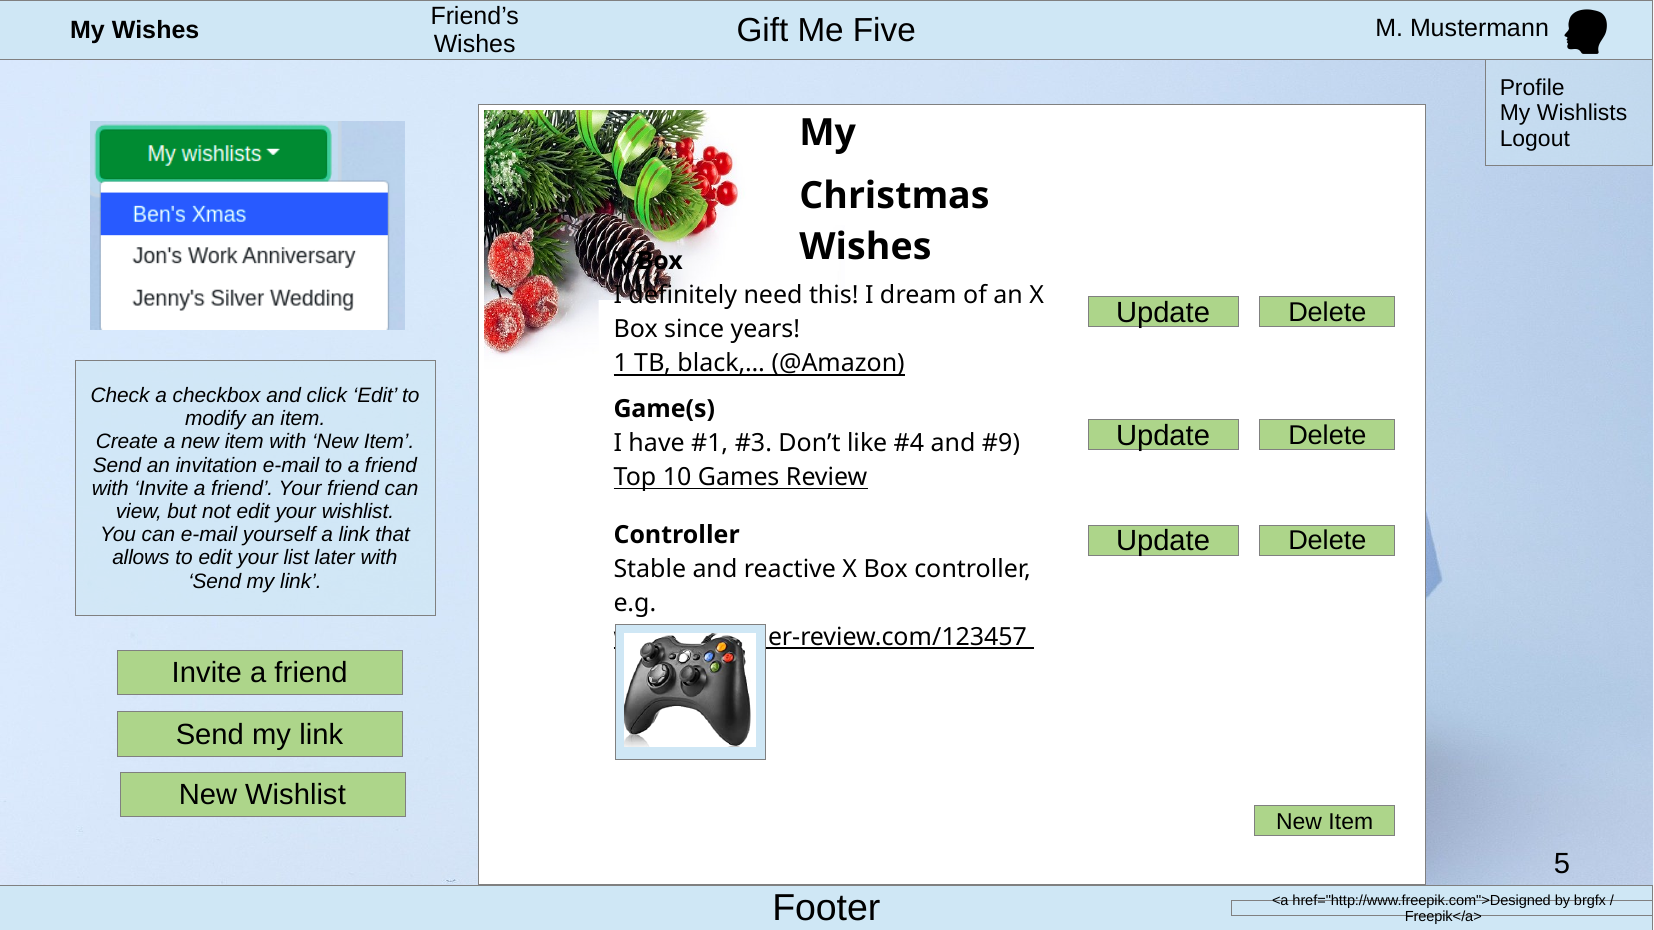

Gift Me Five
Own wishlist
(With Login) After Login, users will see their latest edited wishlist. The wishlist is better protected because there is no public URL. Users can see their own wishlist collection (‘My Wishlists’) and also access the wishlists of friends they have registered for (‘Friend’s Wishes’)
M. Mustermann
My Wishes
Friend’s Wishes
Profile
My Wishlists
Logout
My
Christmas Wishes
Update
Delete
X Box
I definitely need this! I dream of an X Box since years!
1 TB, black,… (@Amazon)
Game(s)
I have #1, #3. Don’t like #4 and #9)
Top 10 Games Review
Controller
Stable and reactive X Box controller, e.g.
www.controller-review.com/123457
Check a checkbox and click ‘Edit’ to modify an item.
Create a new item with ‘New Item’.
Send an invitation e-mail to a friend with ‘Invite a friend’. Your friend can view, but not edit your wishlist.
You can e-mail yourself a link that allows to edit your list later with ‘Send my link’.
Update
Delete
Update
Delete
Invite a friend
Send my link
New Wishlist
New Item
5
Footer
<a href="http://www.freepik.com">Designed by brgfx / Freepik</a>